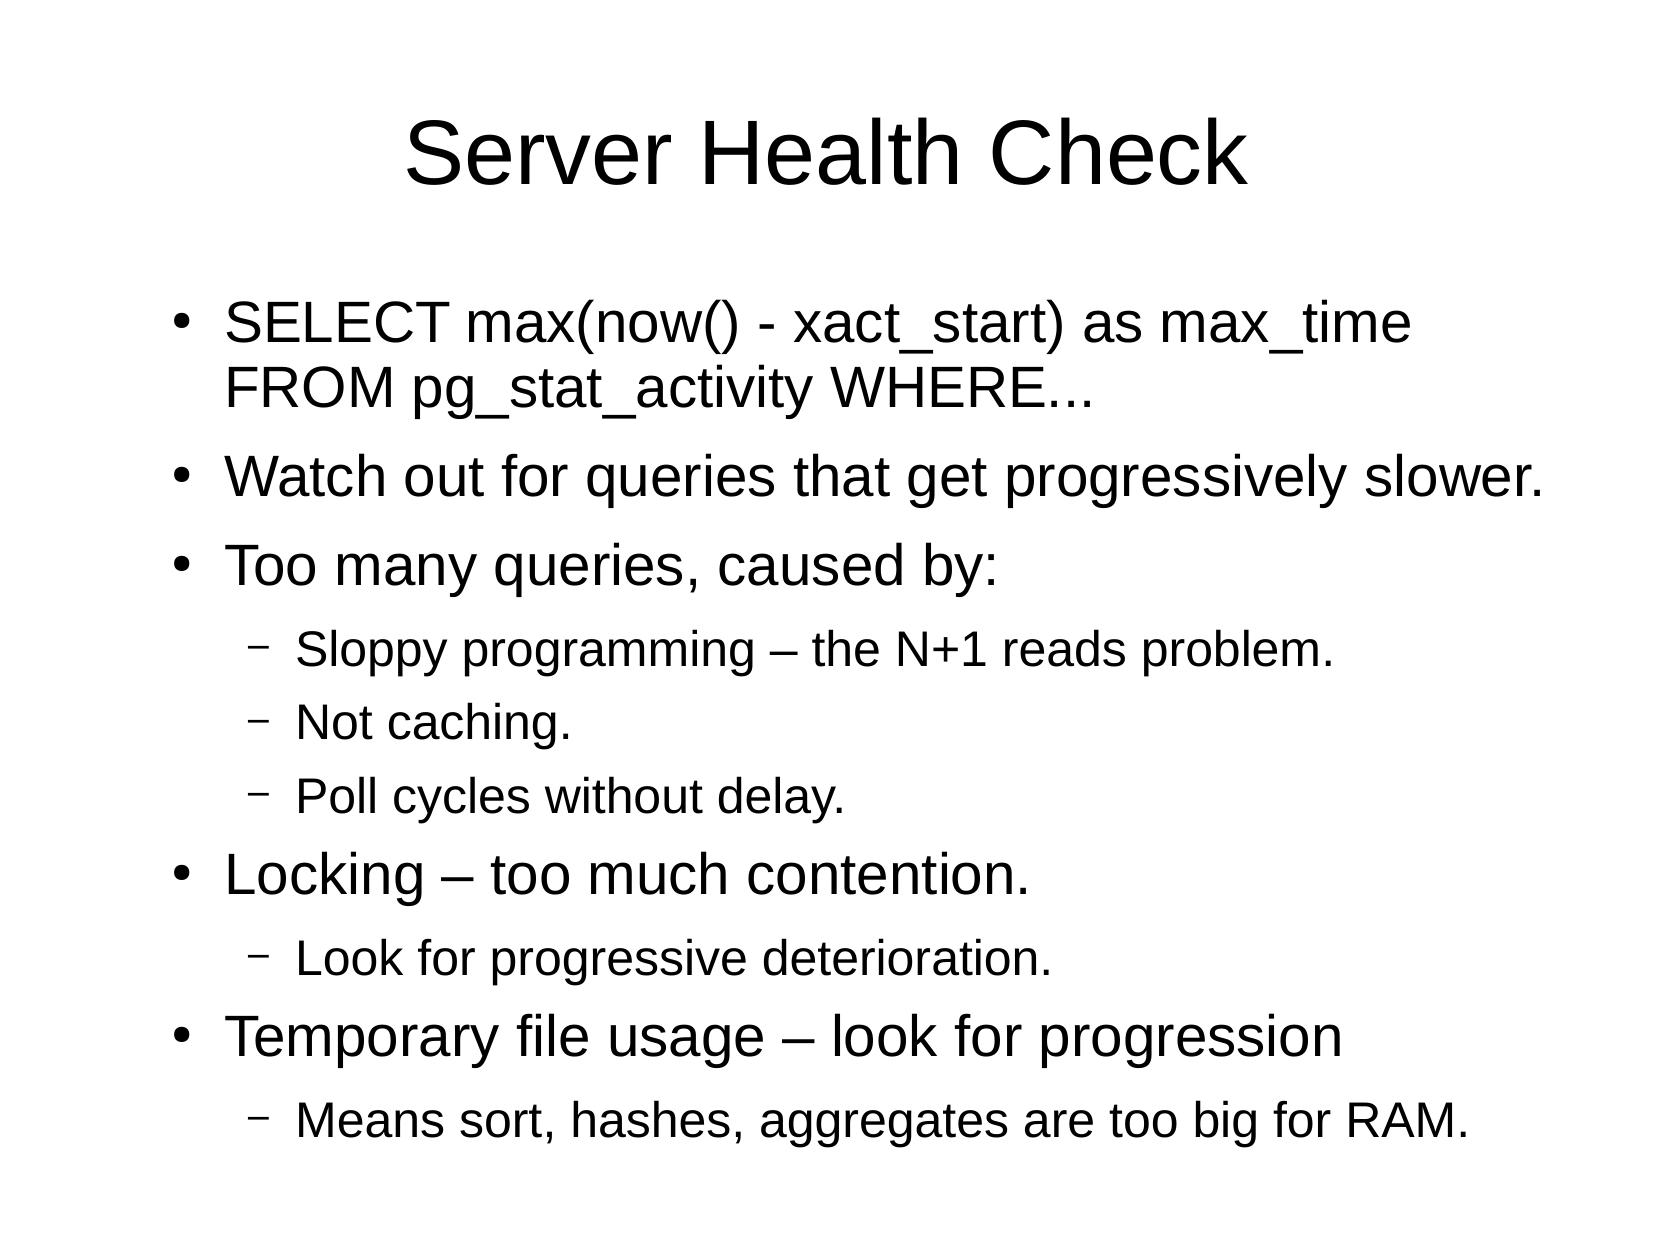

# Server Health Check
SELECT max(now() - xact_start) as max_time FROM pg_stat_activity WHERE...
Watch out for queries that get progressively slower.
Too many queries, caused by:
Sloppy programming – the N+1 reads problem.
Not caching.
Poll cycles without delay.
Locking – too much contention.
Look for progressive deterioration.
Temporary file usage – look for progression
Means sort, hashes, aggregates are too big for RAM.